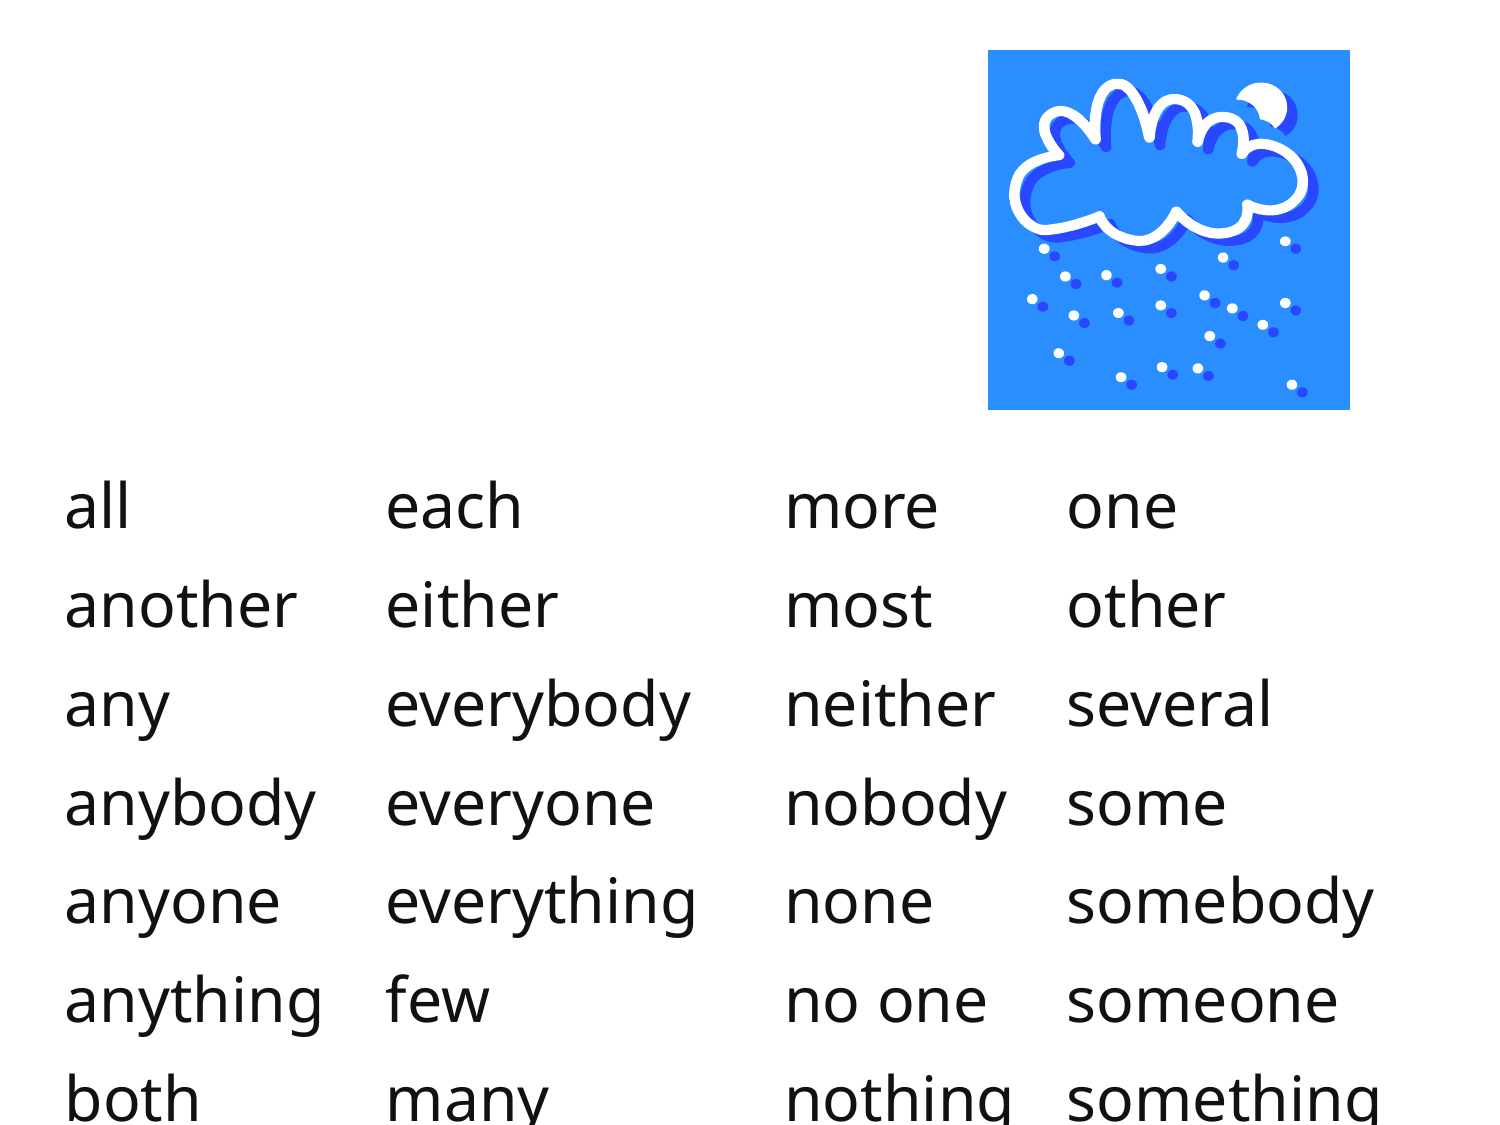

Indefinite
Pronouns
| all | each | more | one |
| --- | --- | --- | --- |
| another | either | most | other |
| any | everybody | neither | several |
| anybody | everyone | nobody | some |
| anyone | everything | none | somebody |
| anything | few | no one | someone |
| both | many | nothing | something |